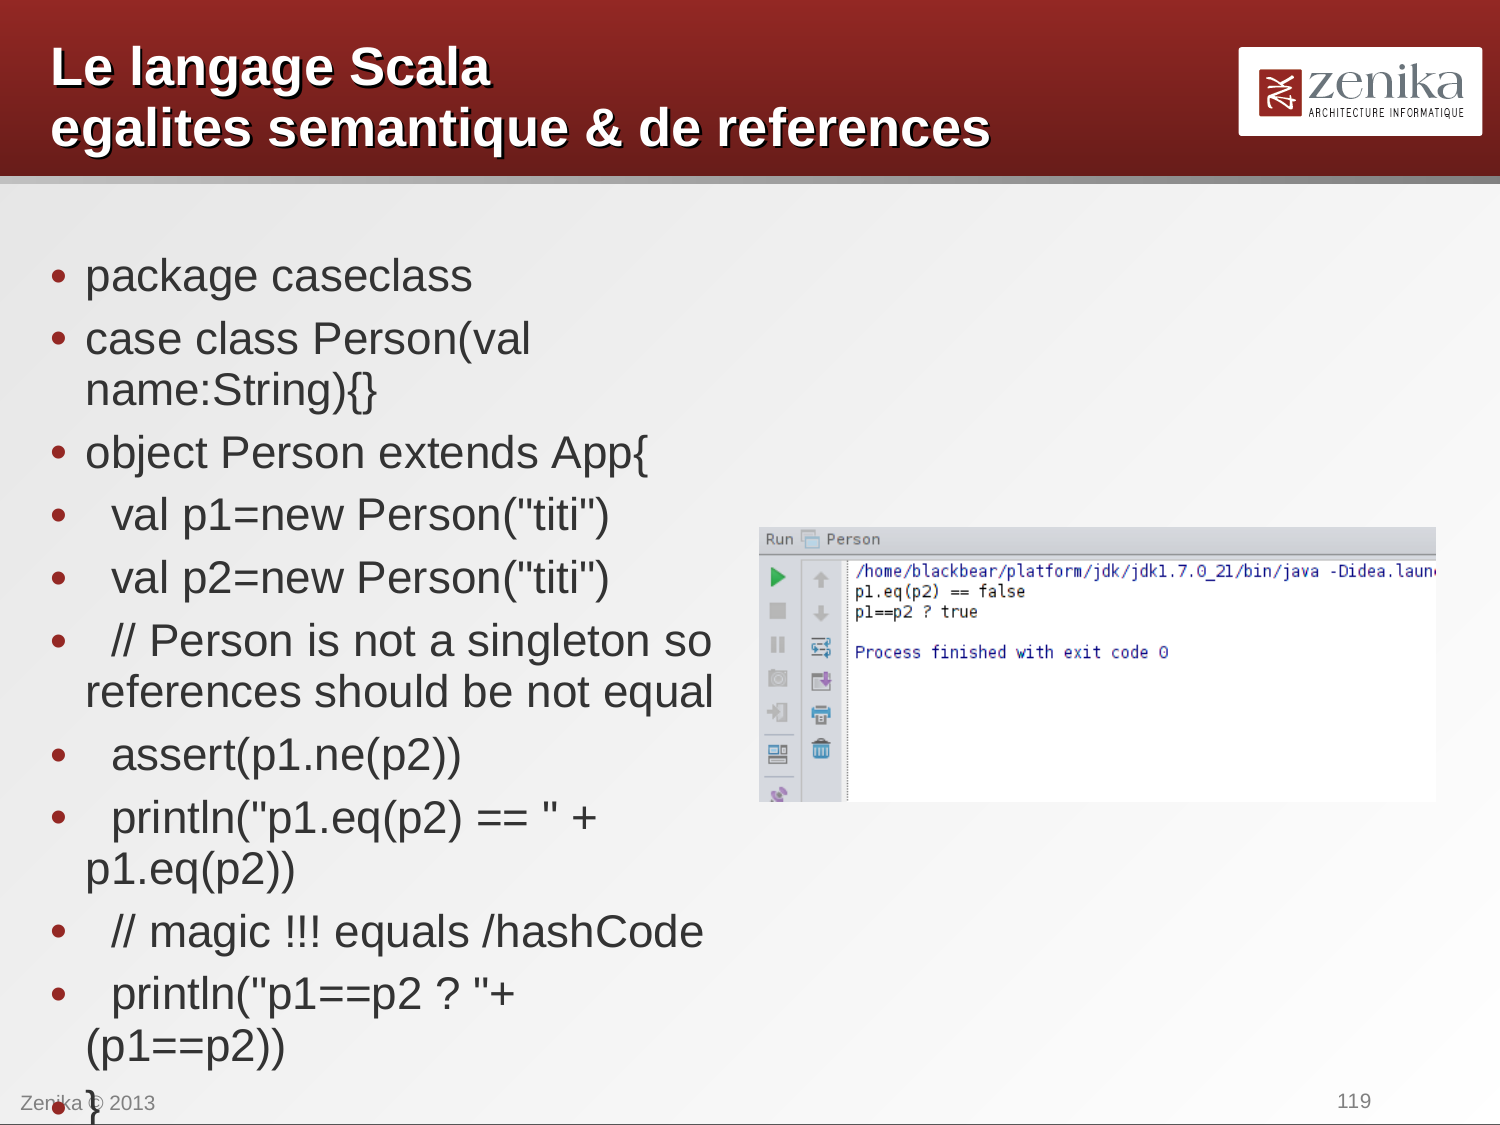

# Le langage Scala egalites semantique & de references
package caseclass
case class Person(val name:String){}
object Person extends App{
 val p1=new Person("titi")
 val p2=new Person("titi")
 // Person is not a singleton so references should be not equal
 assert(p1.ne(p2))
 println("p1.eq(p2) == " + p1.eq(p2))
 // magic !!! equals /hashCode
 println("p1==p2 ? "+ (p1==p2))
}